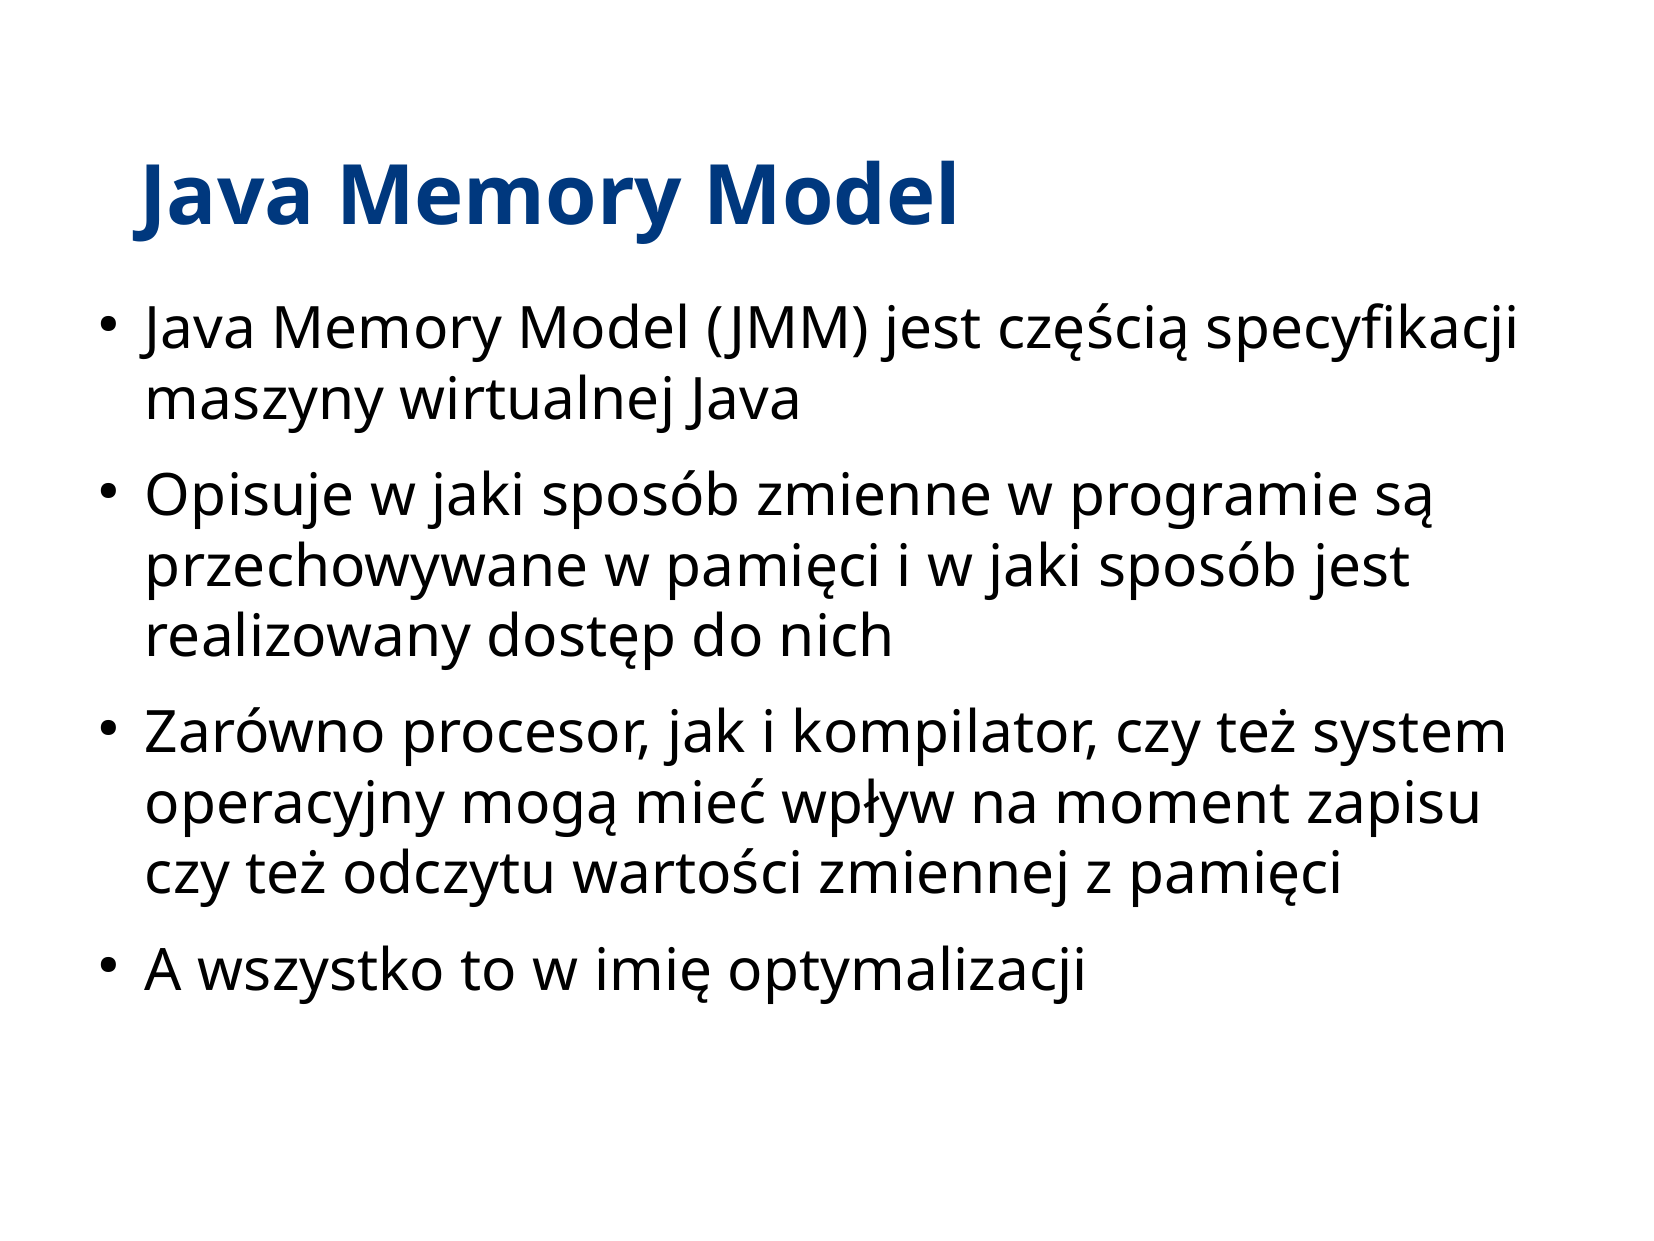

# Java Memory Model
Java Memory Model (JMM) jest częścią specyfikacji maszyny wirtualnej Java
Opisuje w jaki sposób zmienne w programie są przechowywane w pamięci i w jaki sposób jest realizowany dostęp do nich
Zarówno procesor, jak i kompilator, czy też system operacyjny mogą mieć wpływ na moment zapisu czy też odczytu wartości zmiennej z pamięci
A wszystko to w imię optymalizacji